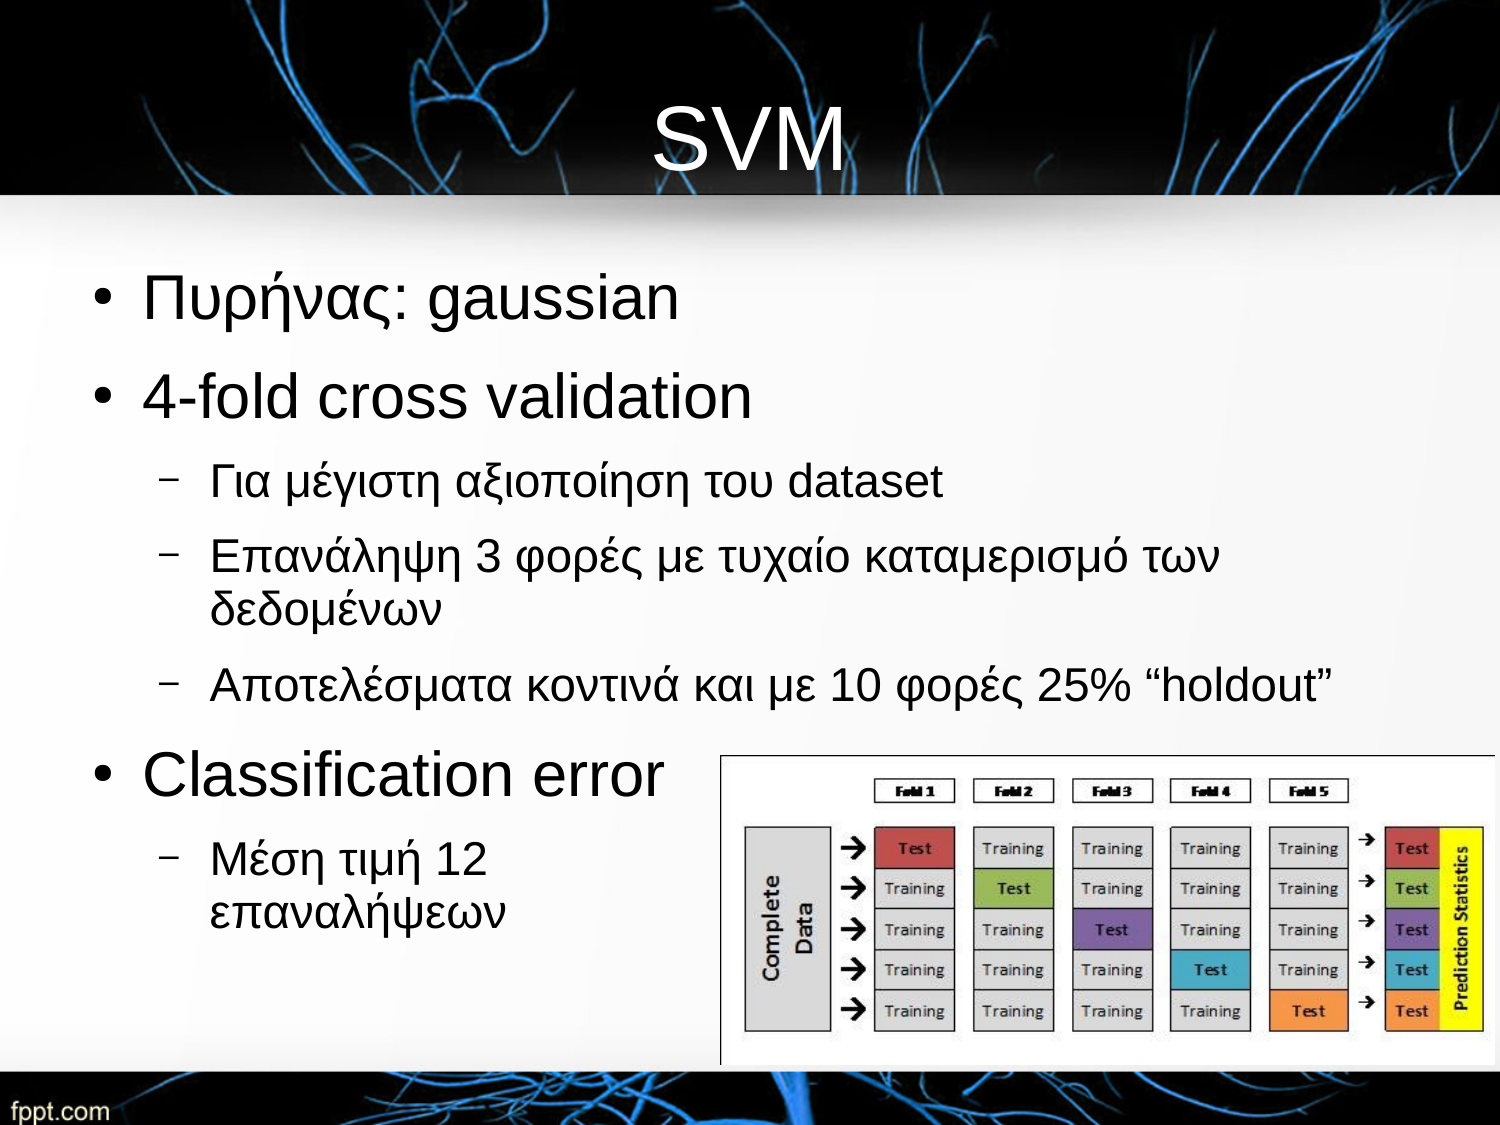

# SVM
Πυρήνας: gaussian
4-fold cross validation
Για μέγιστη αξιοποίηση του dataset
Επανάληψη 3 φορές με τυχαίο καταμερισμό των δεδομένων
Αποτελέσματα κοντινά και με 10 φορές 25% “holdout”
Classification error
Μέση τιμή 12
επαναλήψεων